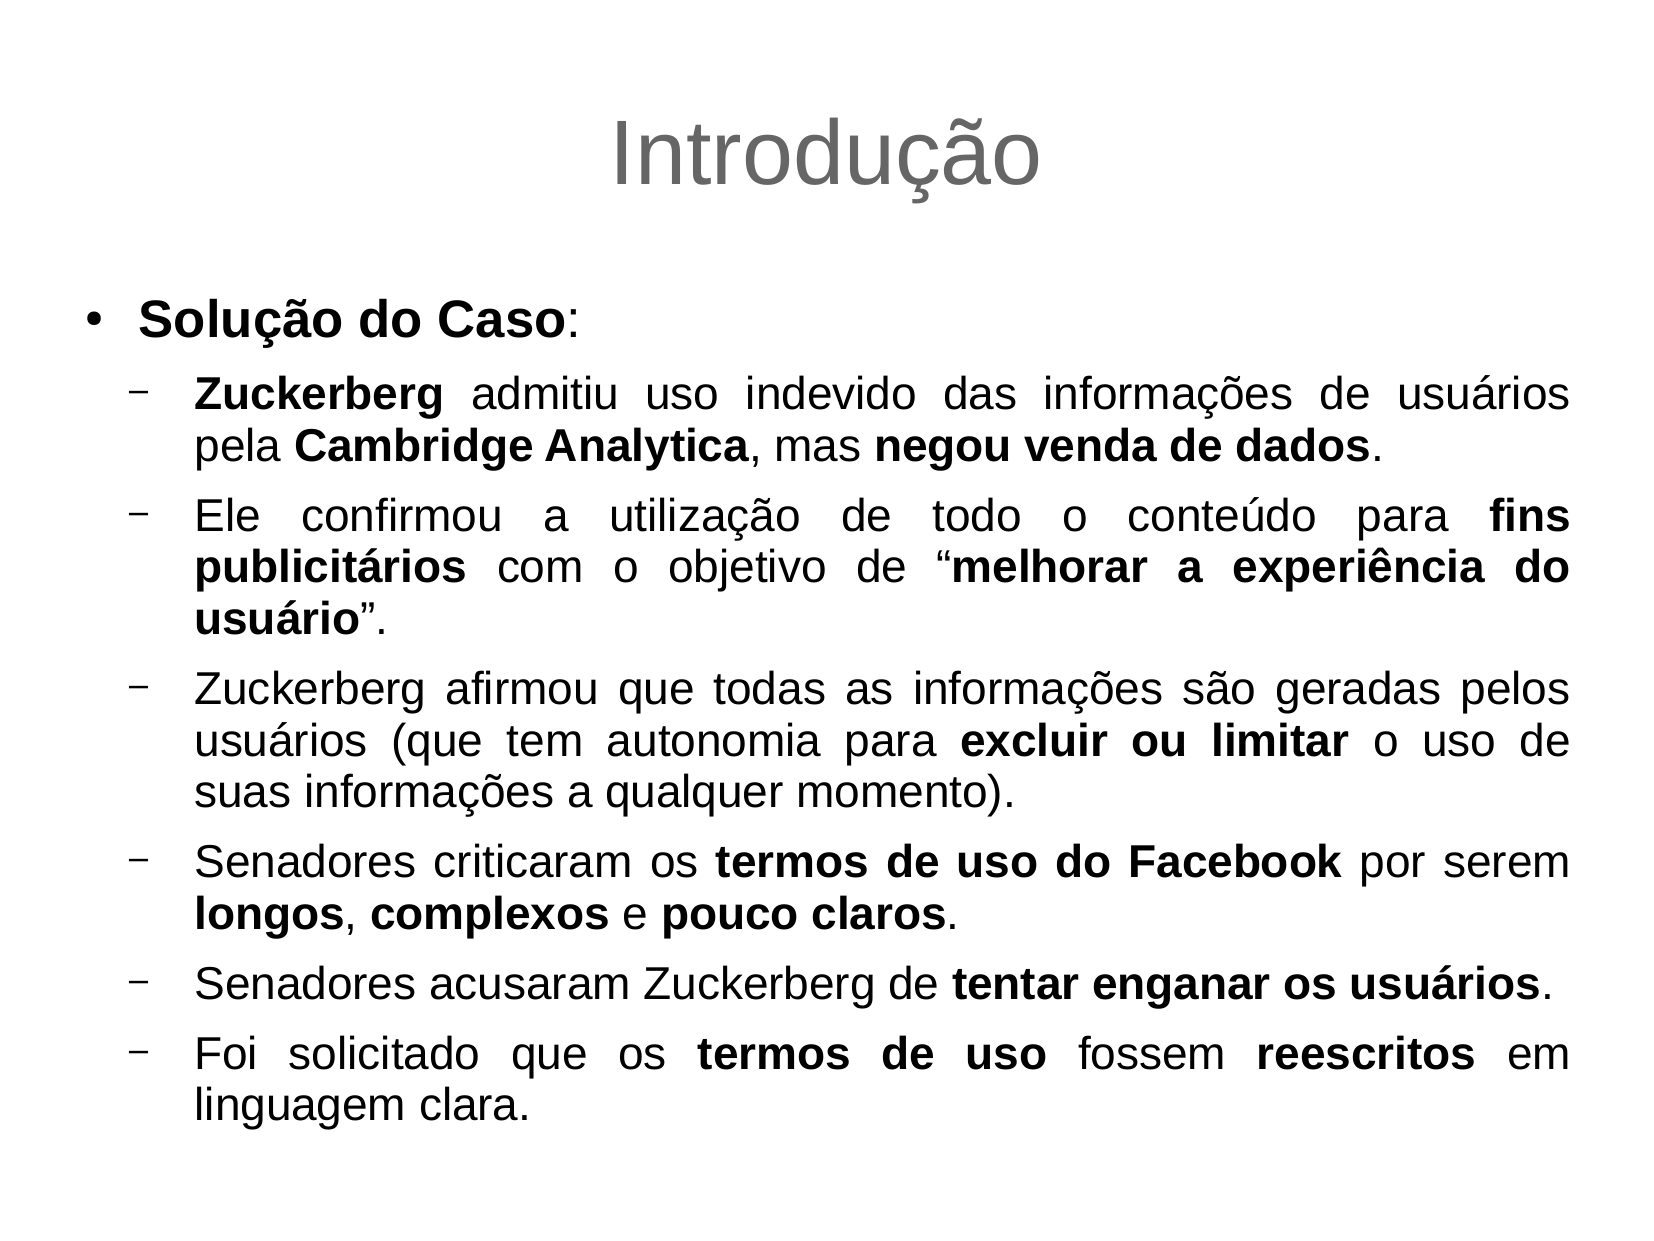

# Introdução
Solução do Caso:
Zuckerberg admitiu uso indevido das informações de usuários pela Cambridge Analytica, mas negou venda de dados.
Ele confirmou a utilização de todo o conteúdo para fins publicitários com o objetivo de “melhorar a experiência do usuário”.
Zuckerberg afirmou que todas as informações são geradas pelos usuários (que tem autonomia para excluir ou limitar o uso de suas informações a qualquer momento).
Senadores criticaram os termos de uso do Facebook por serem longos, complexos e pouco claros.
Senadores acusaram Zuckerberg de tentar enganar os usuários.
Foi solicitado que os termos de uso fossem reescritos em linguagem clara.